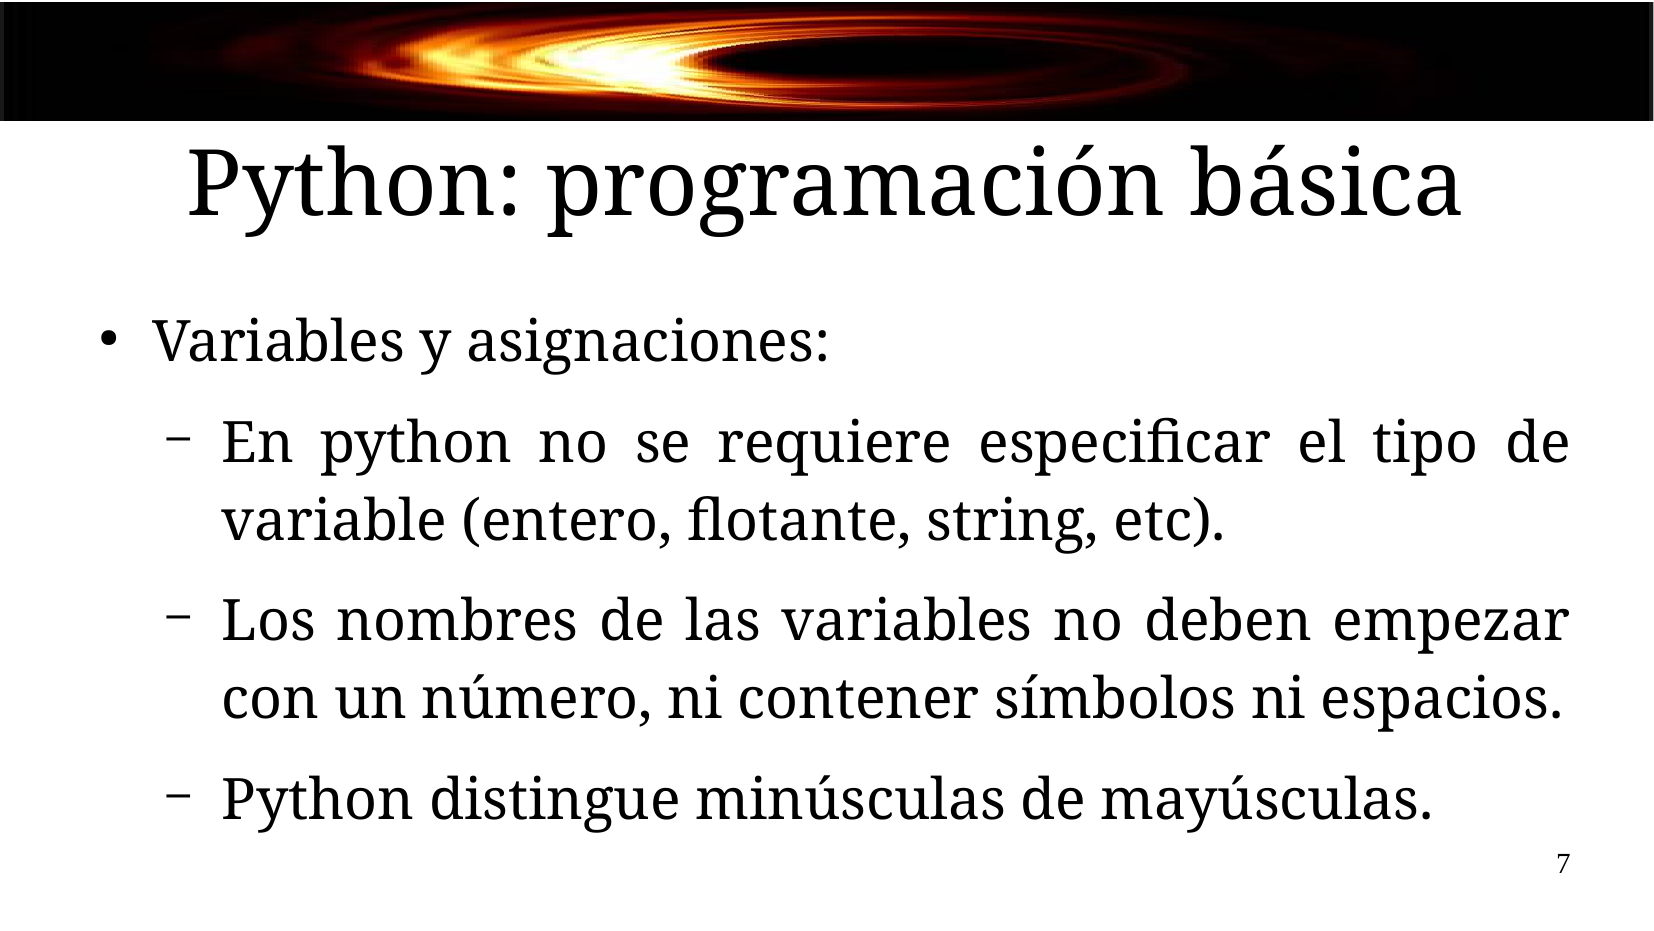

# Python: programación básica
Variables y asignaciones:
En python no se requiere especificar el tipo de variable (entero, flotante, string, etc).
Los nombres de las variables no deben empezar con un número, ni contener símbolos ni espacios.
Python distingue minúsculas de mayúsculas.
7